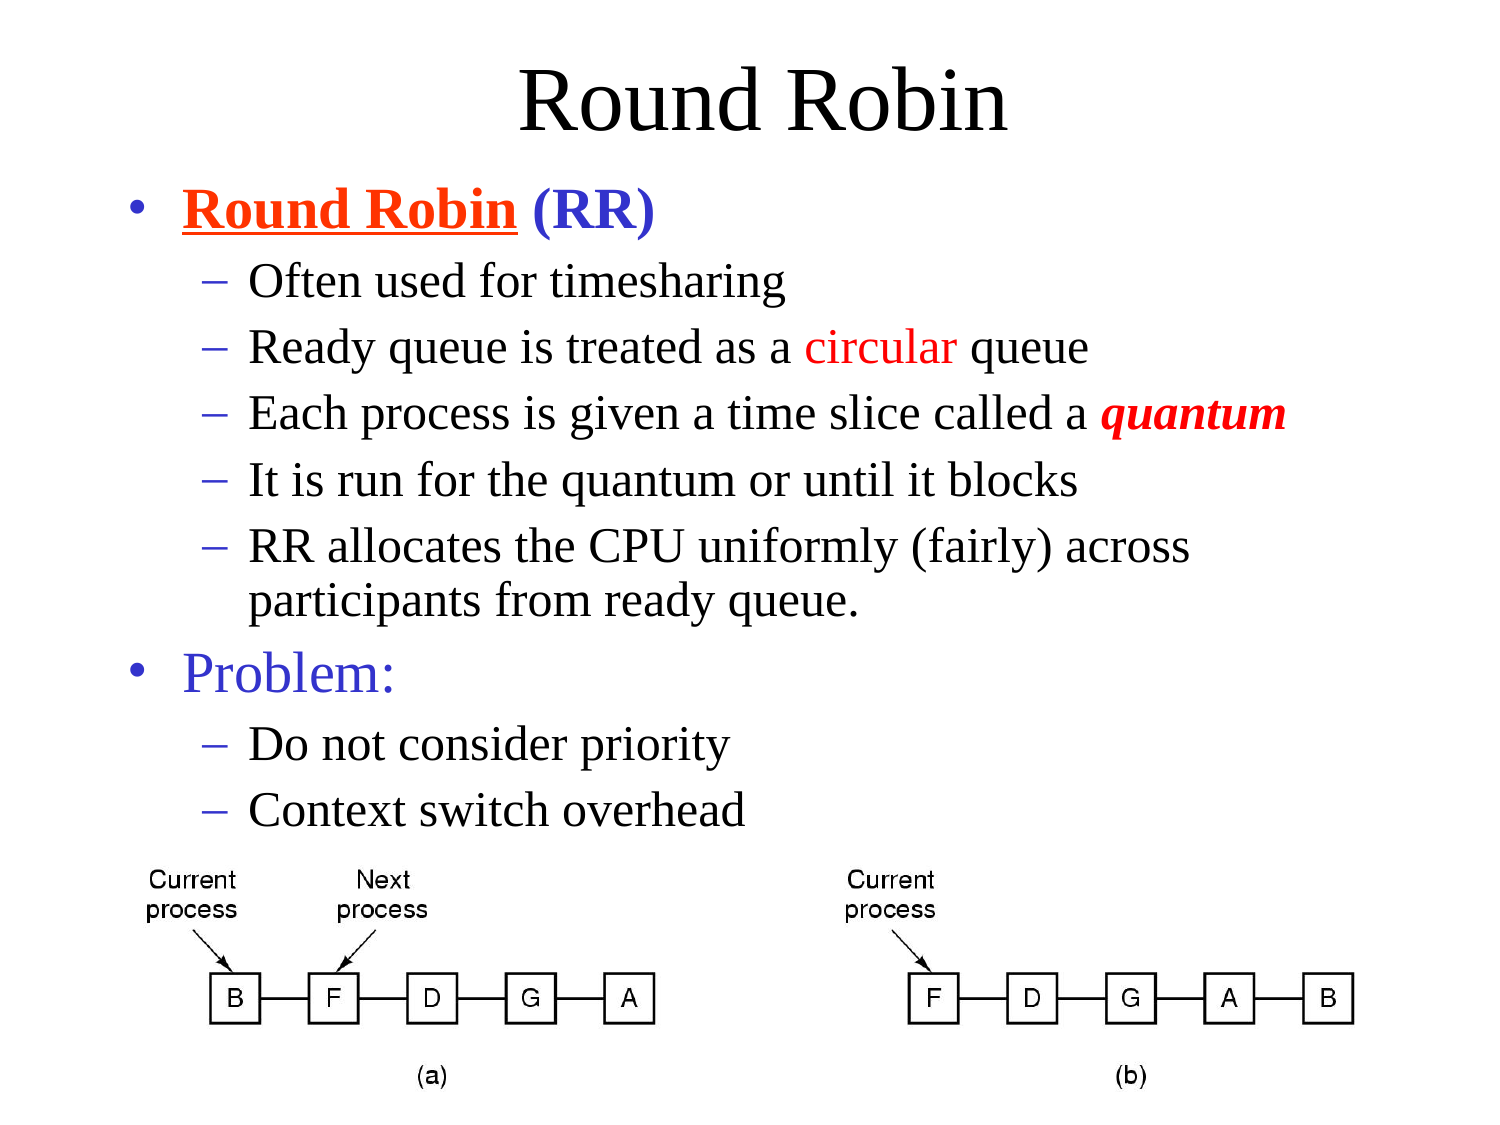

Round Robin
Round Robin (RR)
Often used for timesharing
Ready queue is treated as a circular queue
Each process is given a time slice called a quantum
It is run for the quantum or until it blocks
RR allocates the CPU uniformly (fairly) across participants from ready queue.
Problem:
Do not consider priority
Context switch overhead